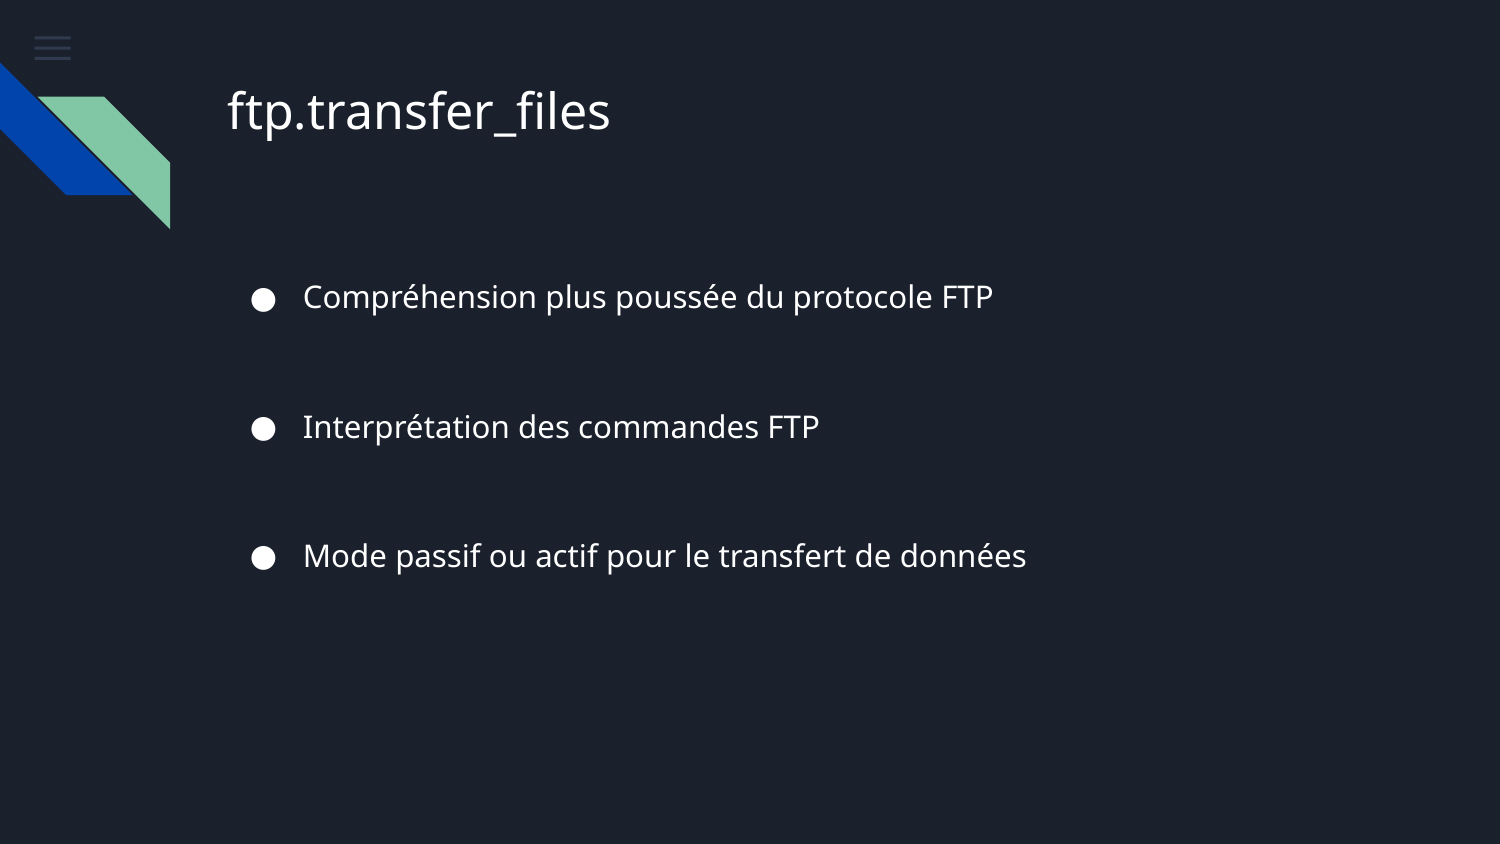

# ftp.transfer_files
Compréhension plus poussée du protocole FTP
Interprétation des commandes FTP
Mode passif ou actif pour le transfert de données